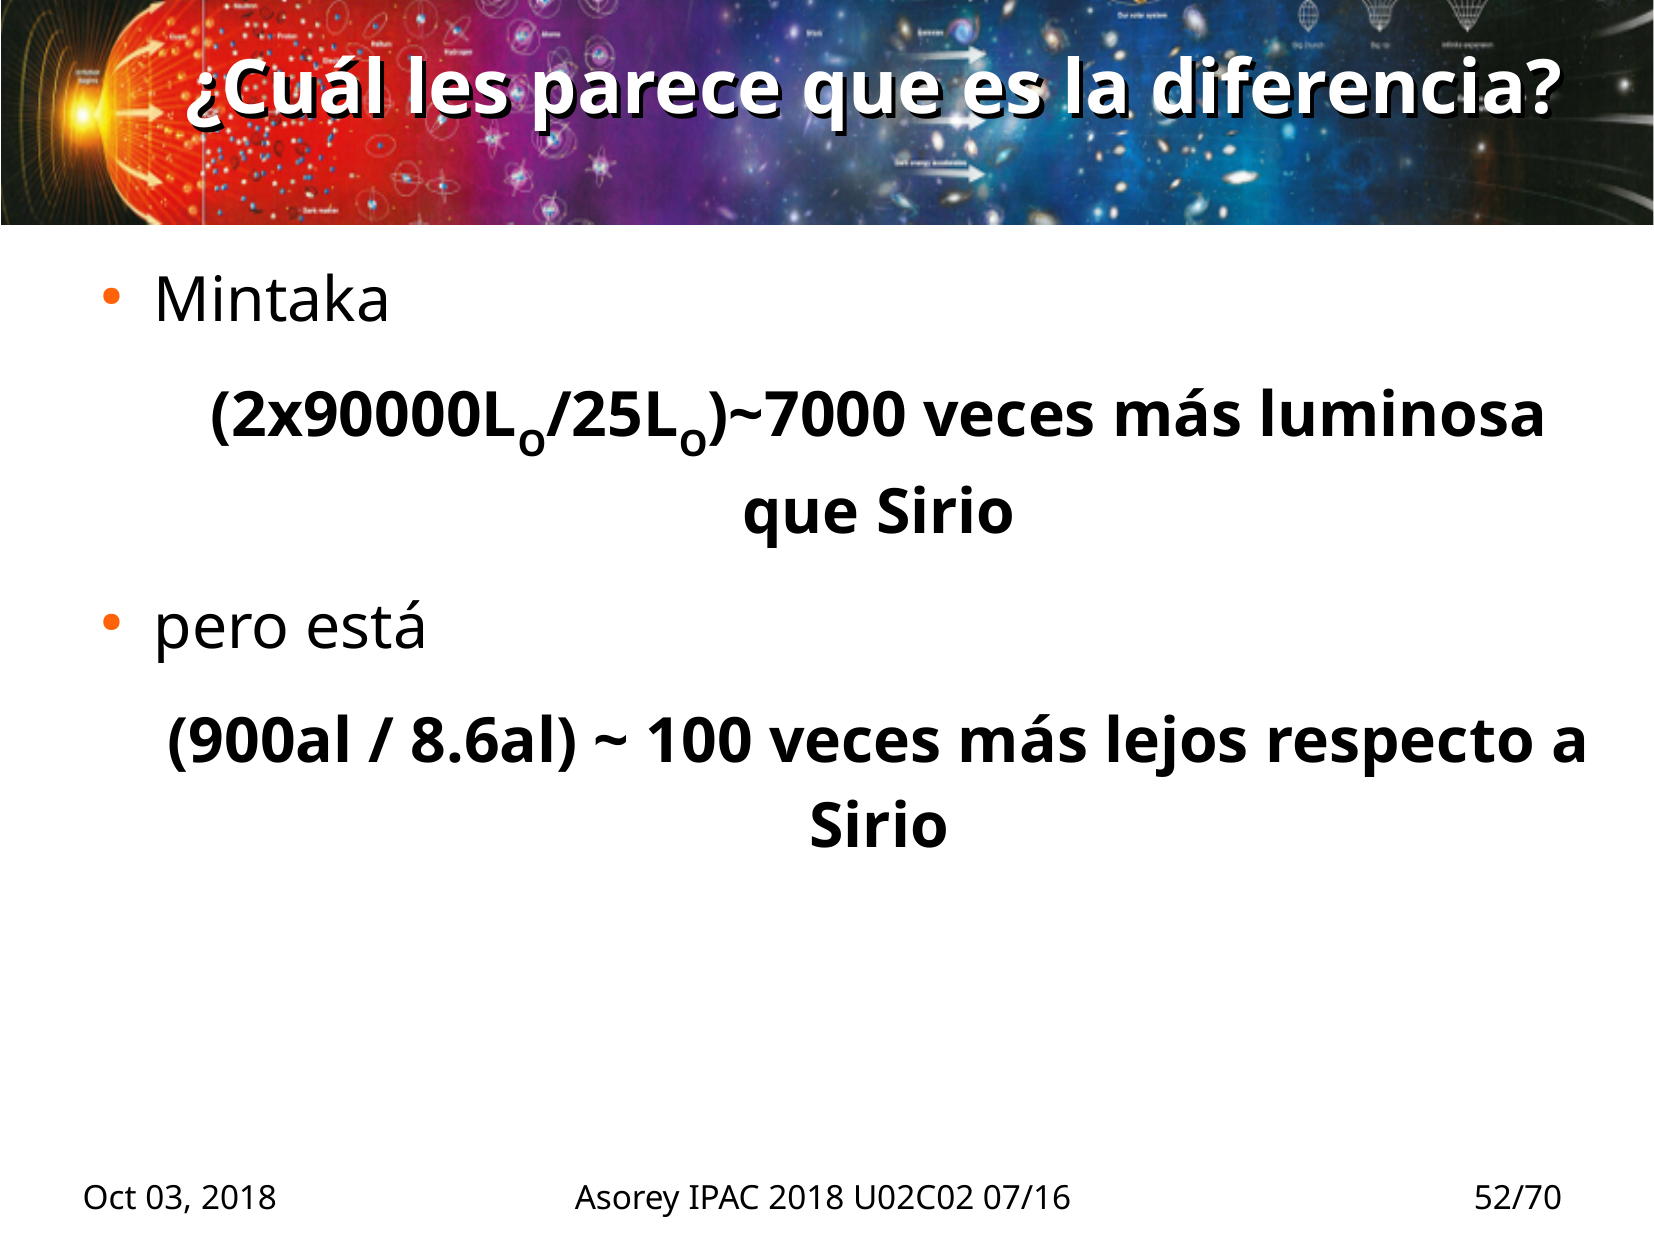

# ¿Cuál les parece que es la diferencia?
Mintaka
(2x90000LO/25LO)~7000 veces más luminosa que Sirio
pero está
(900al / 8.6al) ~ 100 veces más lejos respecto a Sirio
Oct 03, 2018
Asorey IPAC 2018 U02C02 07/16
52